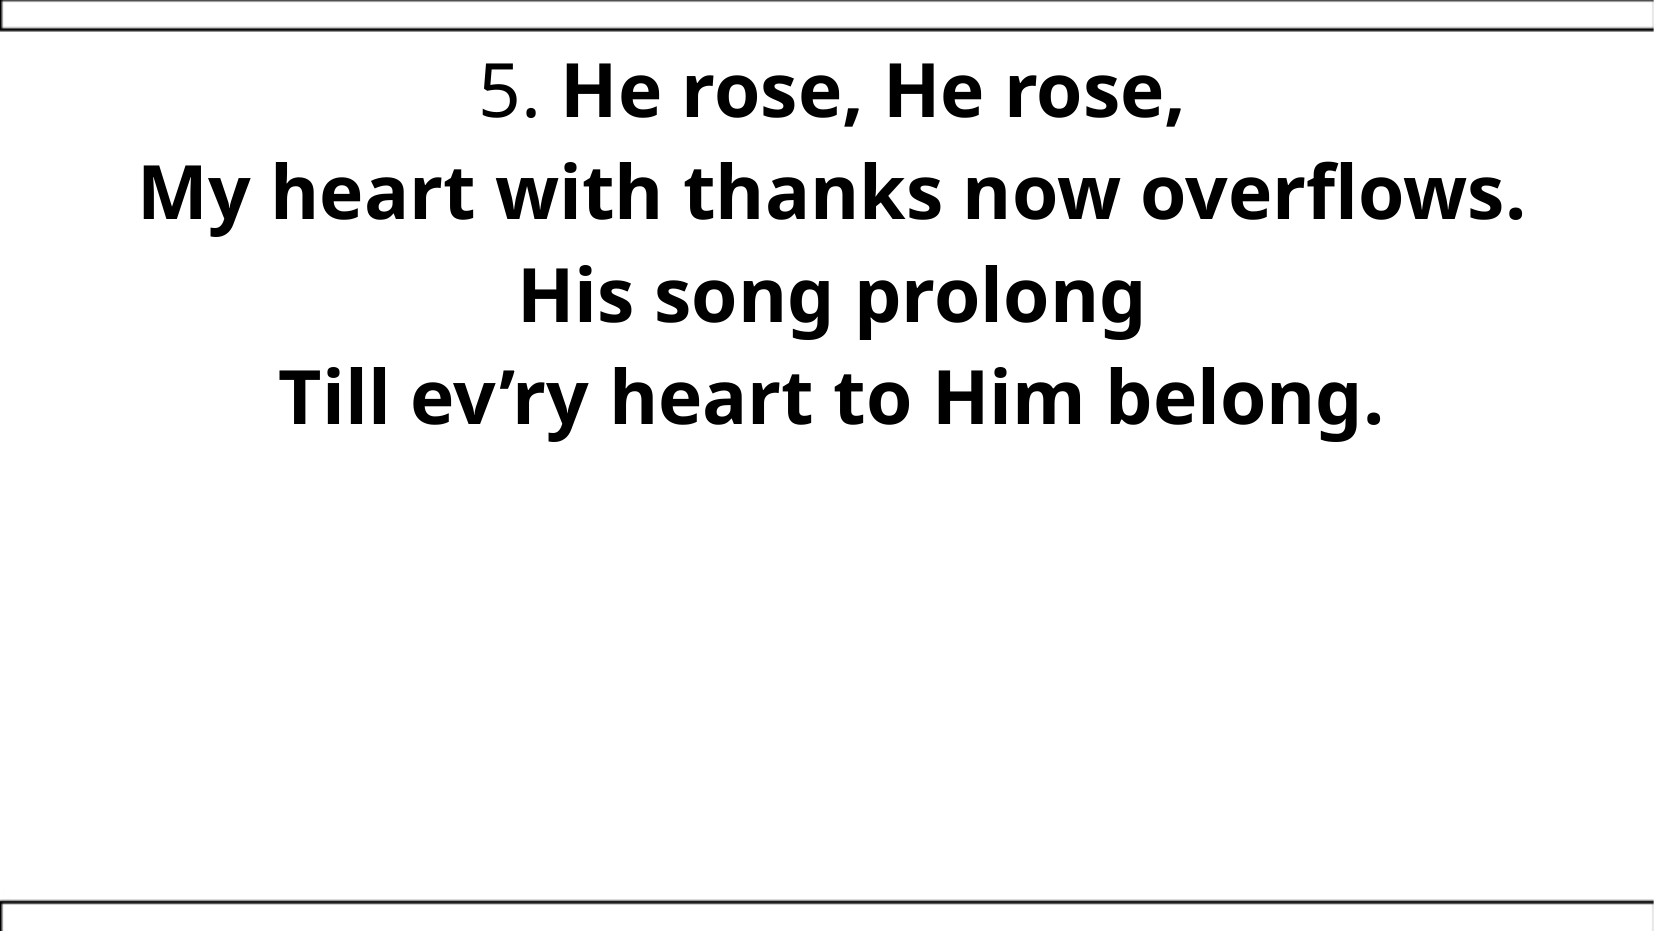

5. He rose, He rose,
My heart with thanks now overflows.
His song prolong
Till ev’ry heart to Him belong.